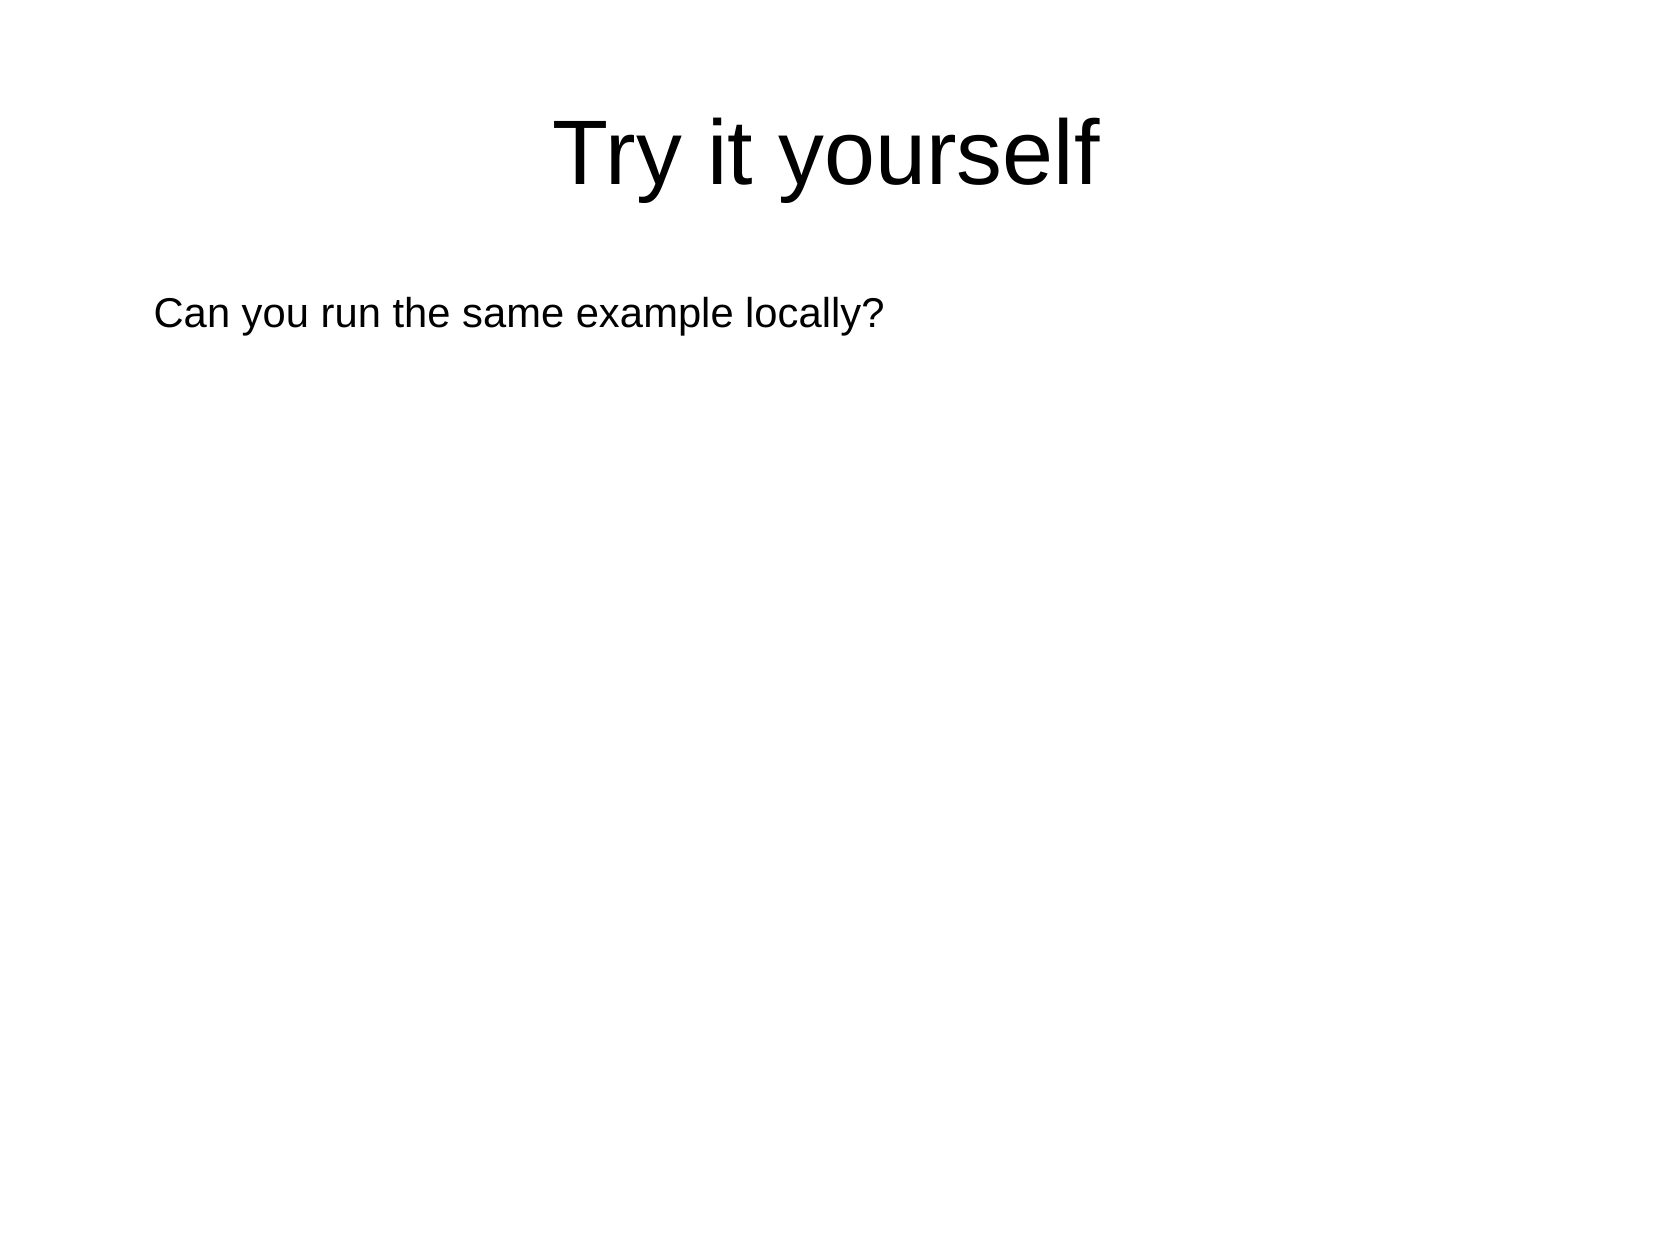

# Try it yourself
Can you run the same example locally?